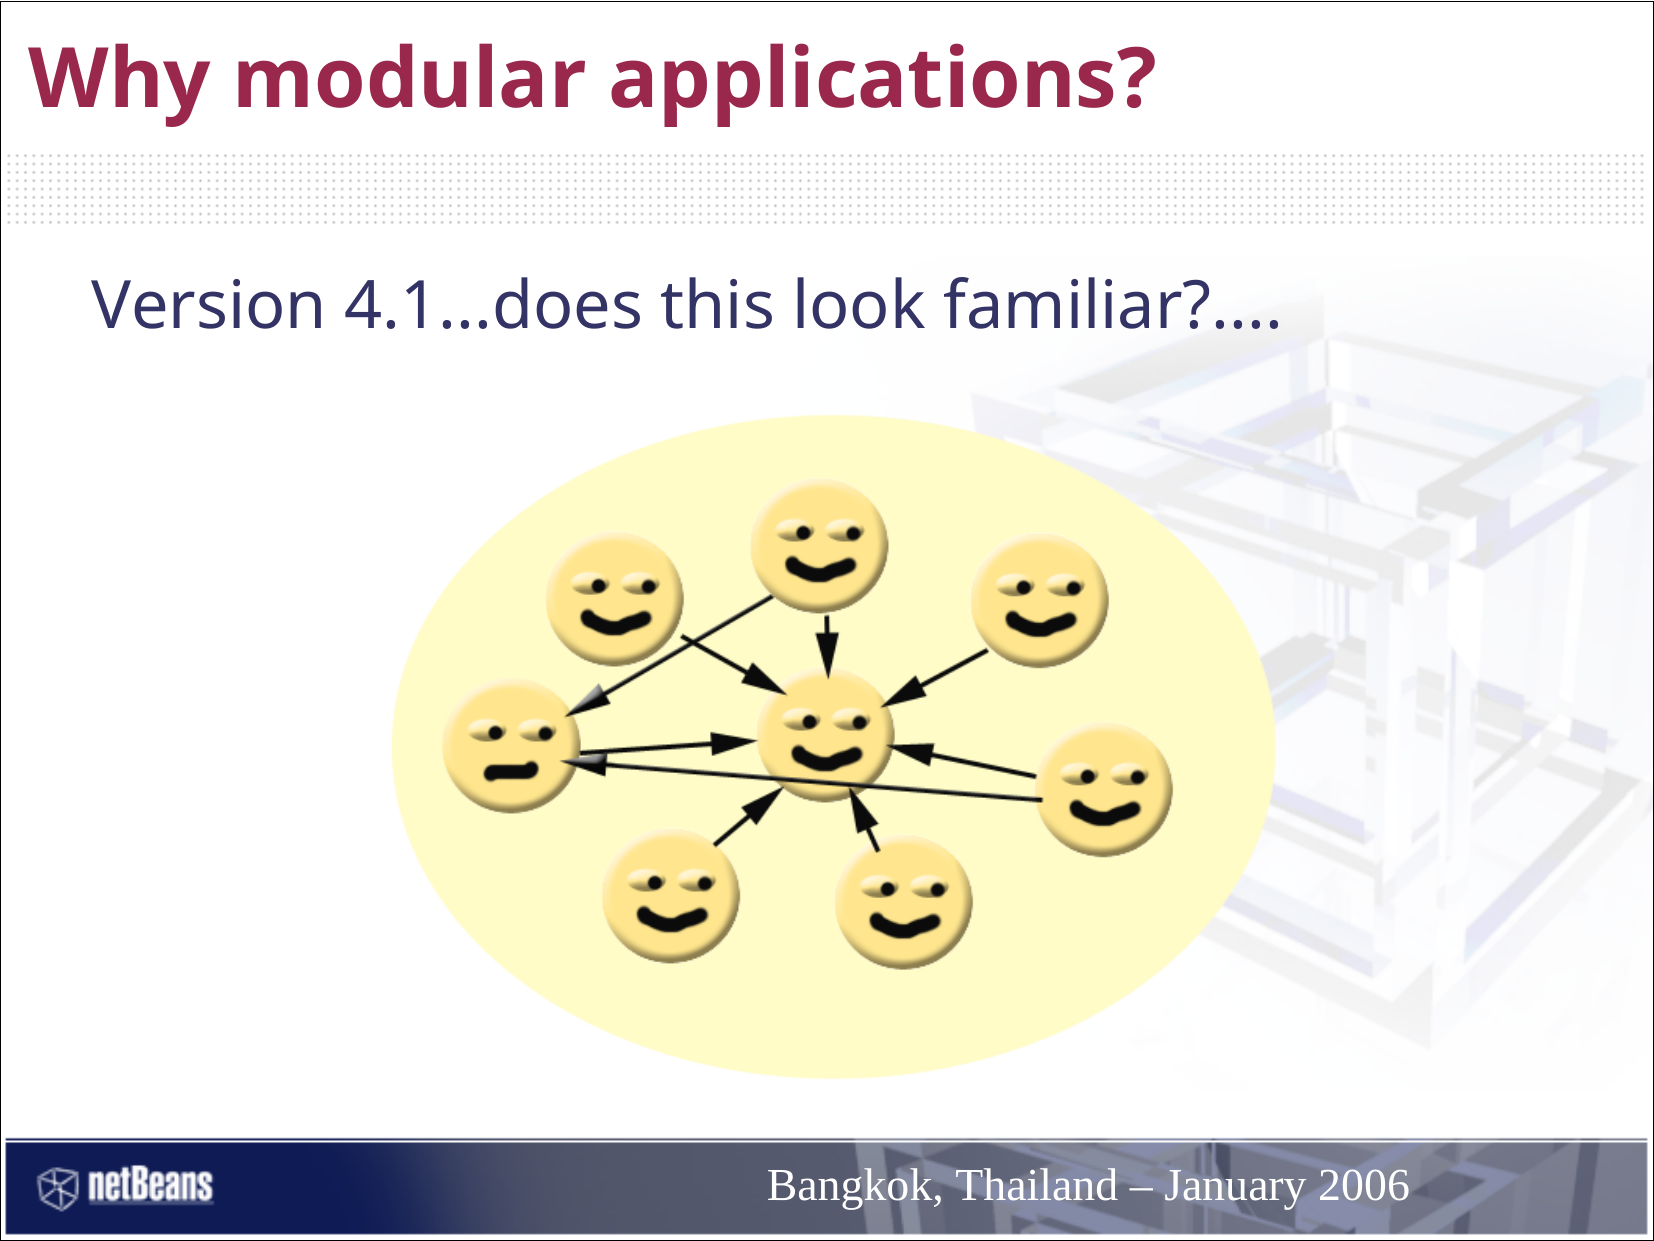

# Why modular applications?
Version 4.1...does this look familiar?....